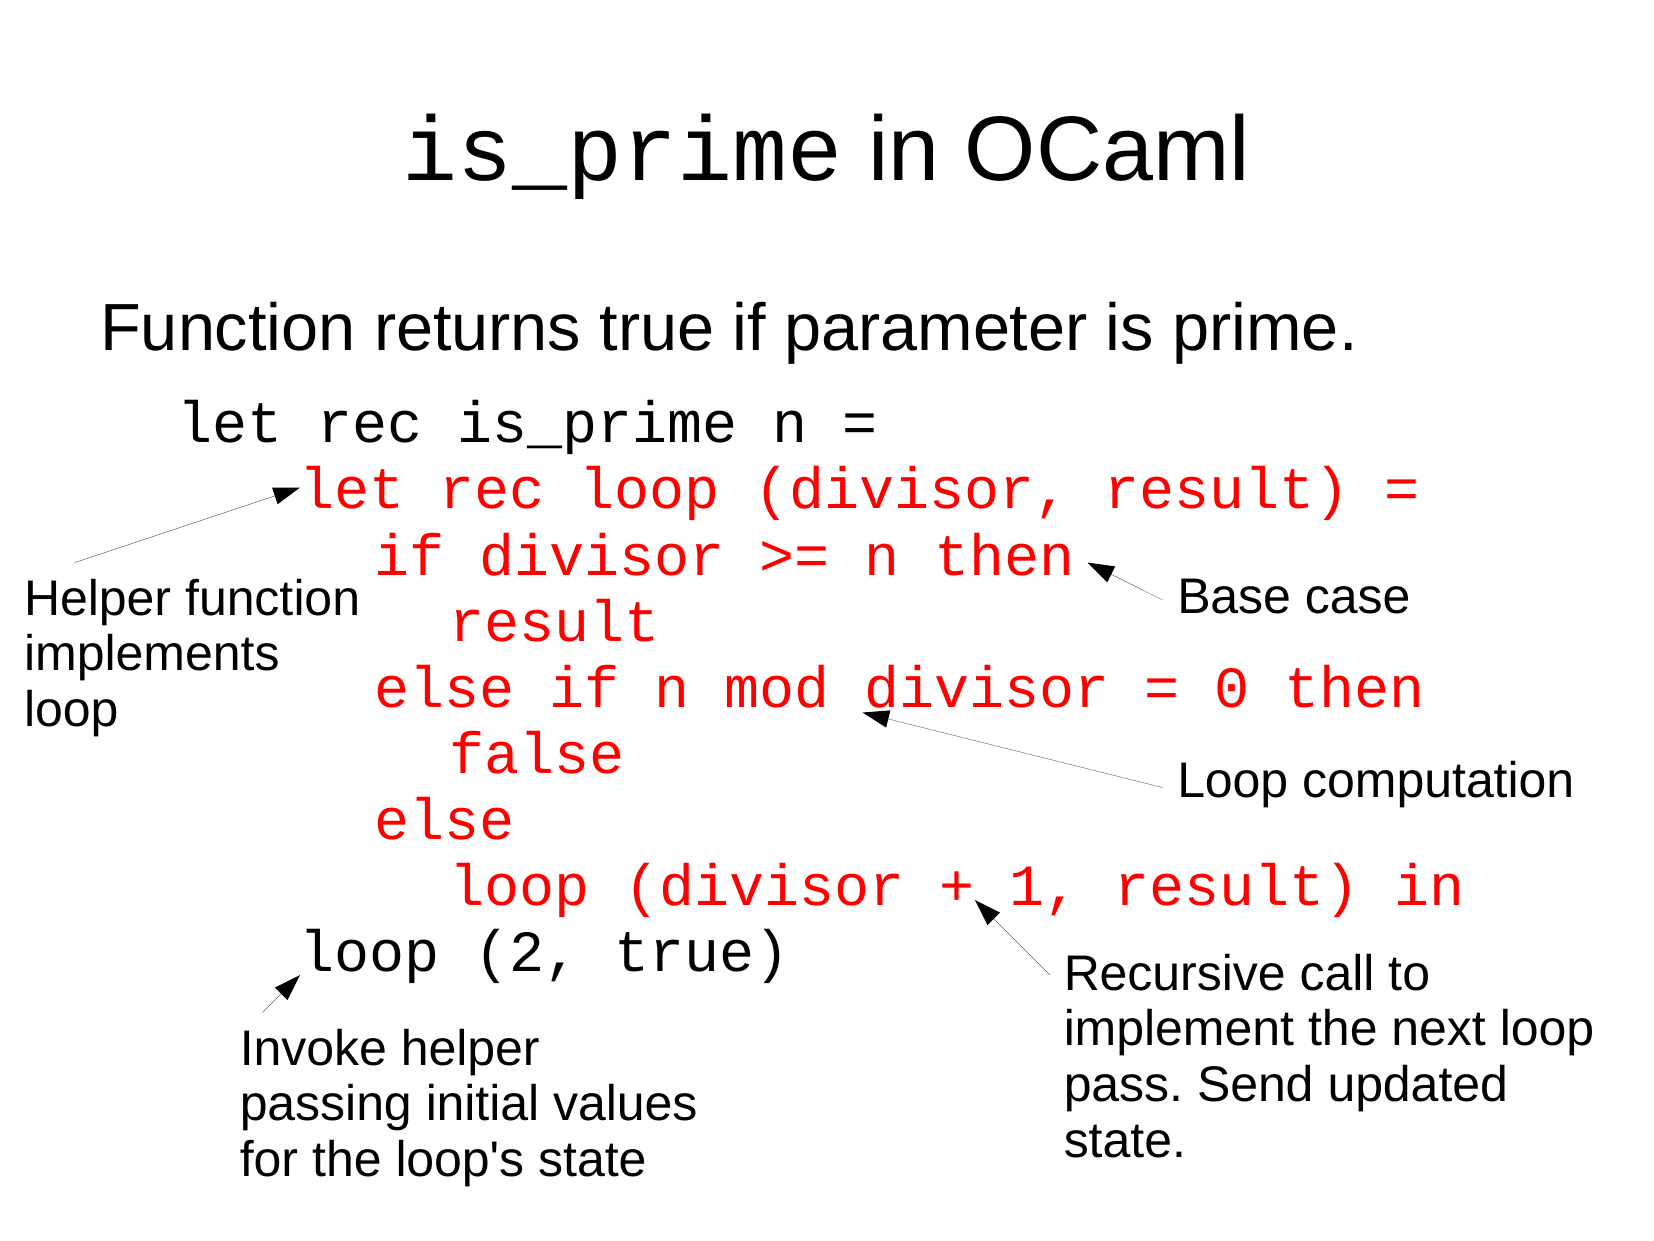

# is_prime in OCaml
Function returns true if parameter is prime.
let rec is_prime n =
	let rec loop (divisor, result) =
		if divisor >= n then
			result
		else if n mod divisor = 0 then
			false
		else
			loop (divisor + 1, result) in
	loop (2, true)
Base case
Helper function
implements
loop
Loop computation
Recursive call to
implement the next loop
pass. Send updated
state.
Invoke helper
passing initial values
for the loop's state